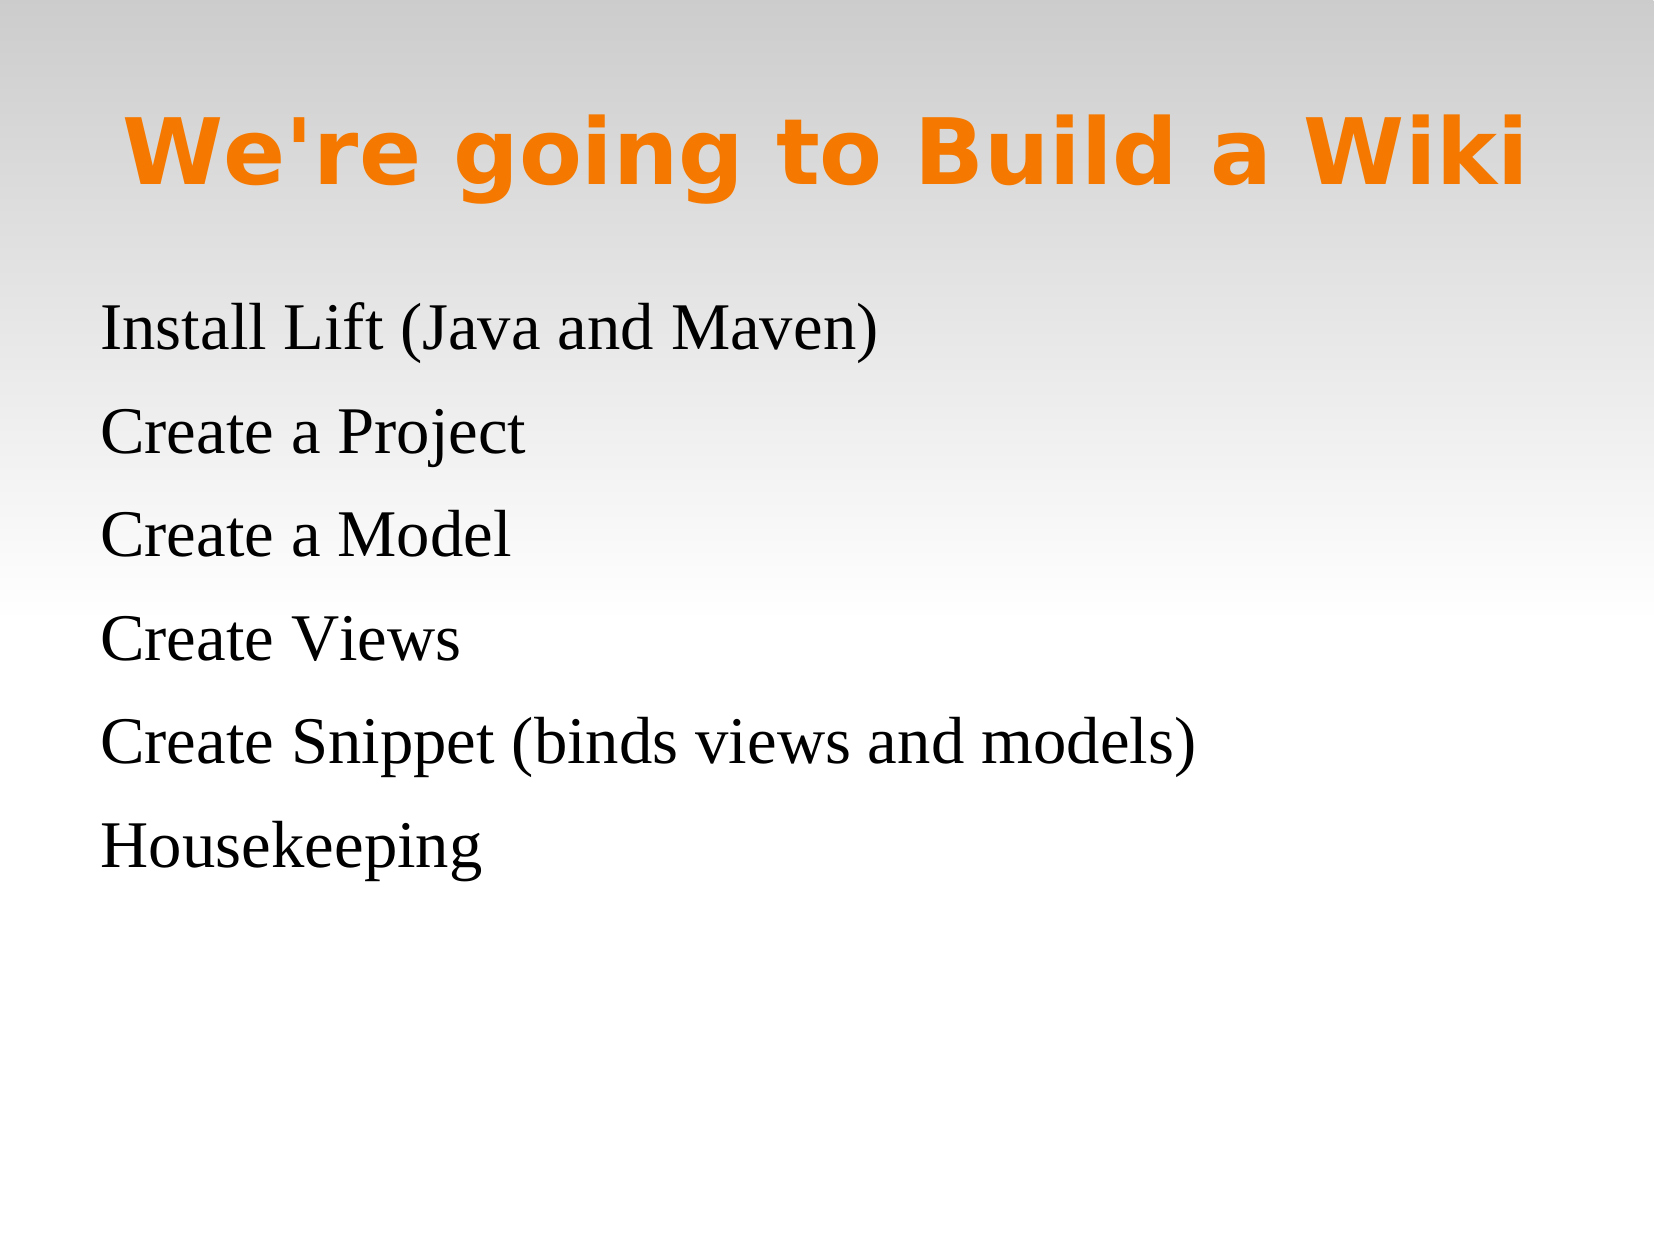

# We're going to Build a Wiki
Install Lift (Java and Maven)
Create a Project
Create a Model
Create Views
Create Snippet (binds views and models)
Housekeeping